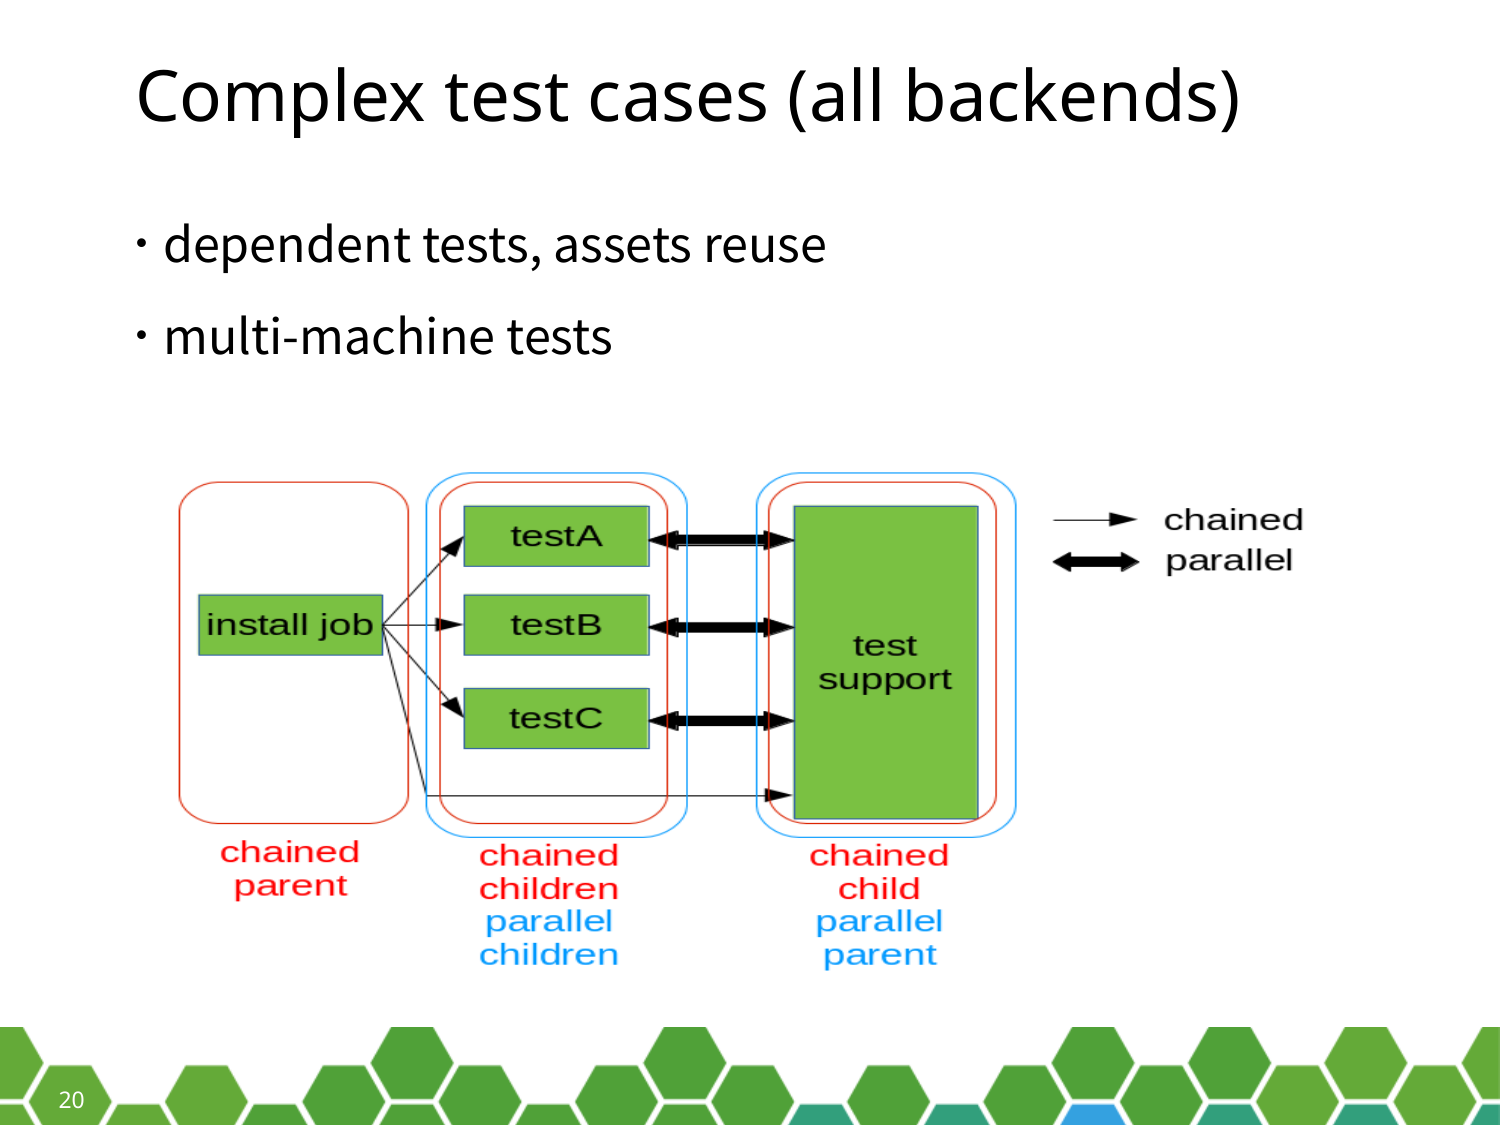

# Complex test cases (all backends)
dependent tests, assets reuse
multi-machine tests